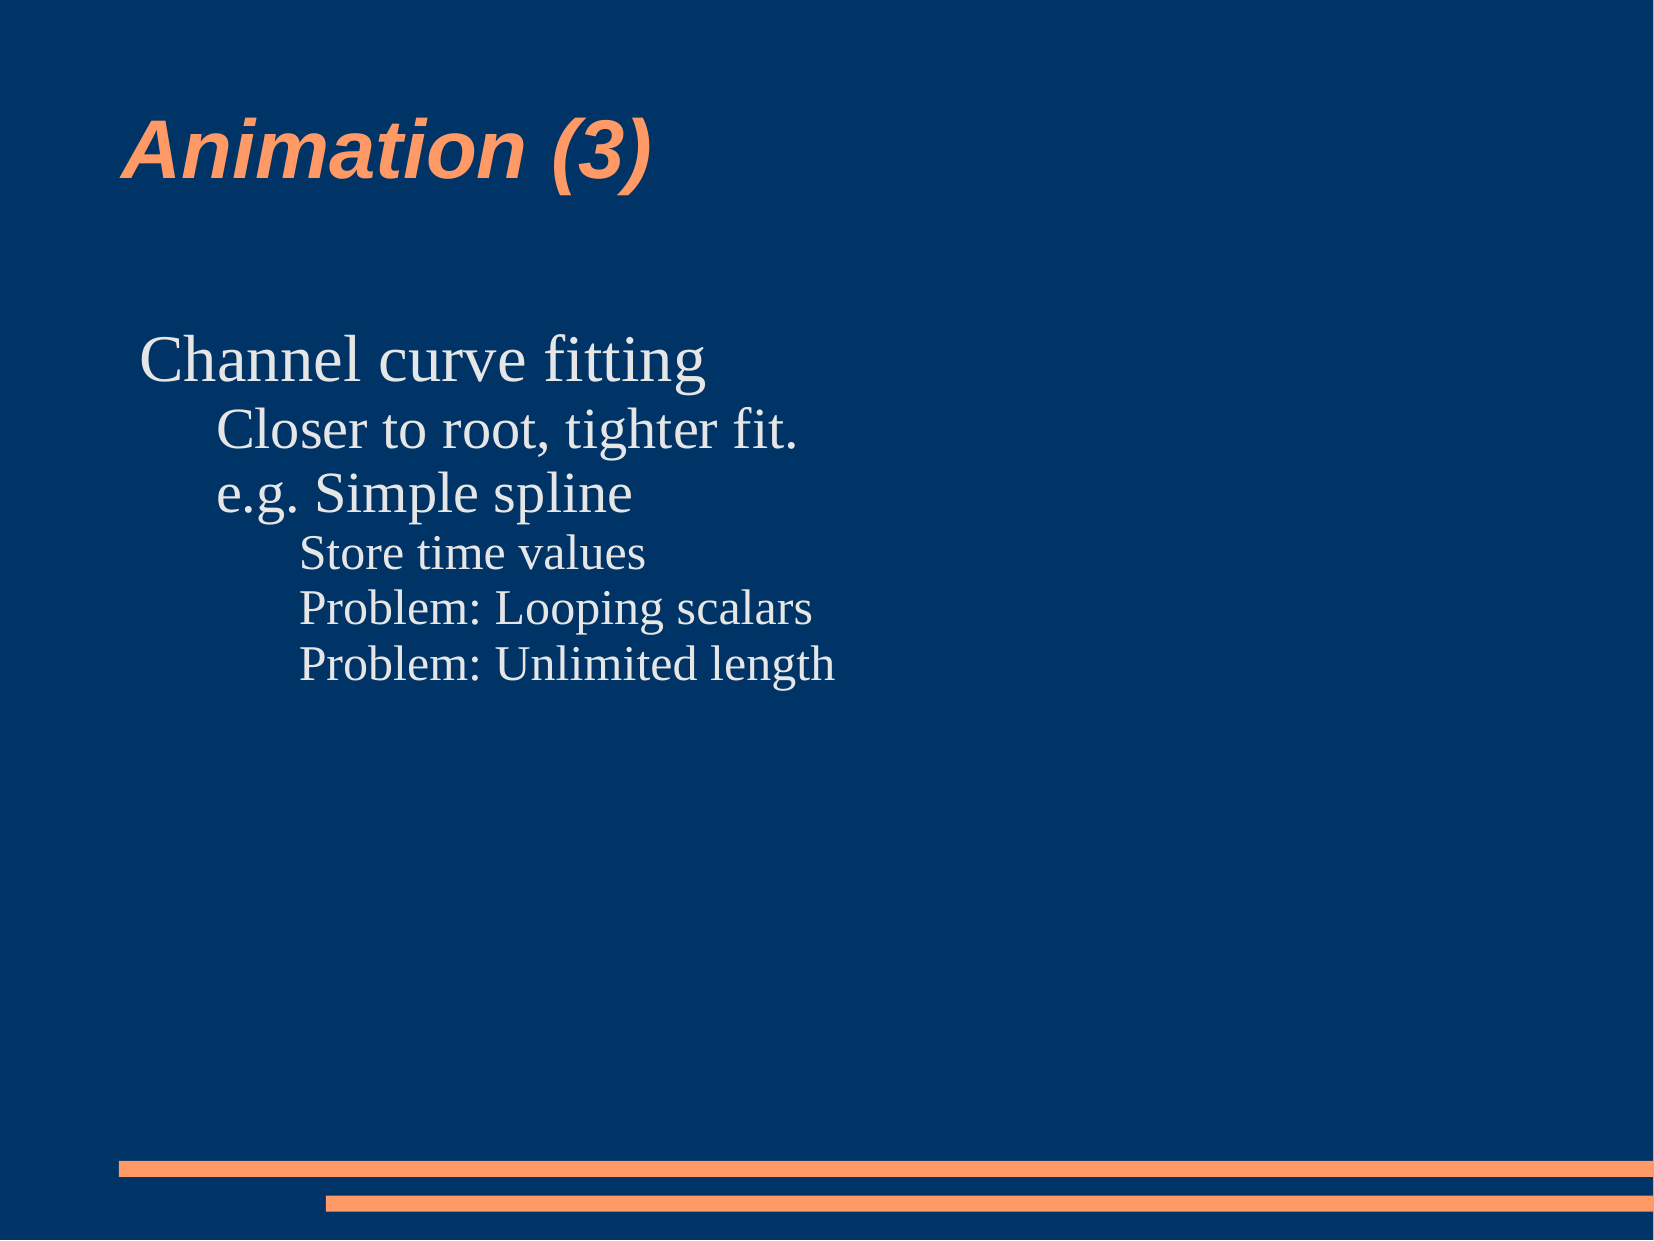

# Animation (3)
Channel curve fitting
Closer to root, tighter fit.
e.g. Simple spline
Store time values
Problem: Looping scalars
Problem: Unlimited length